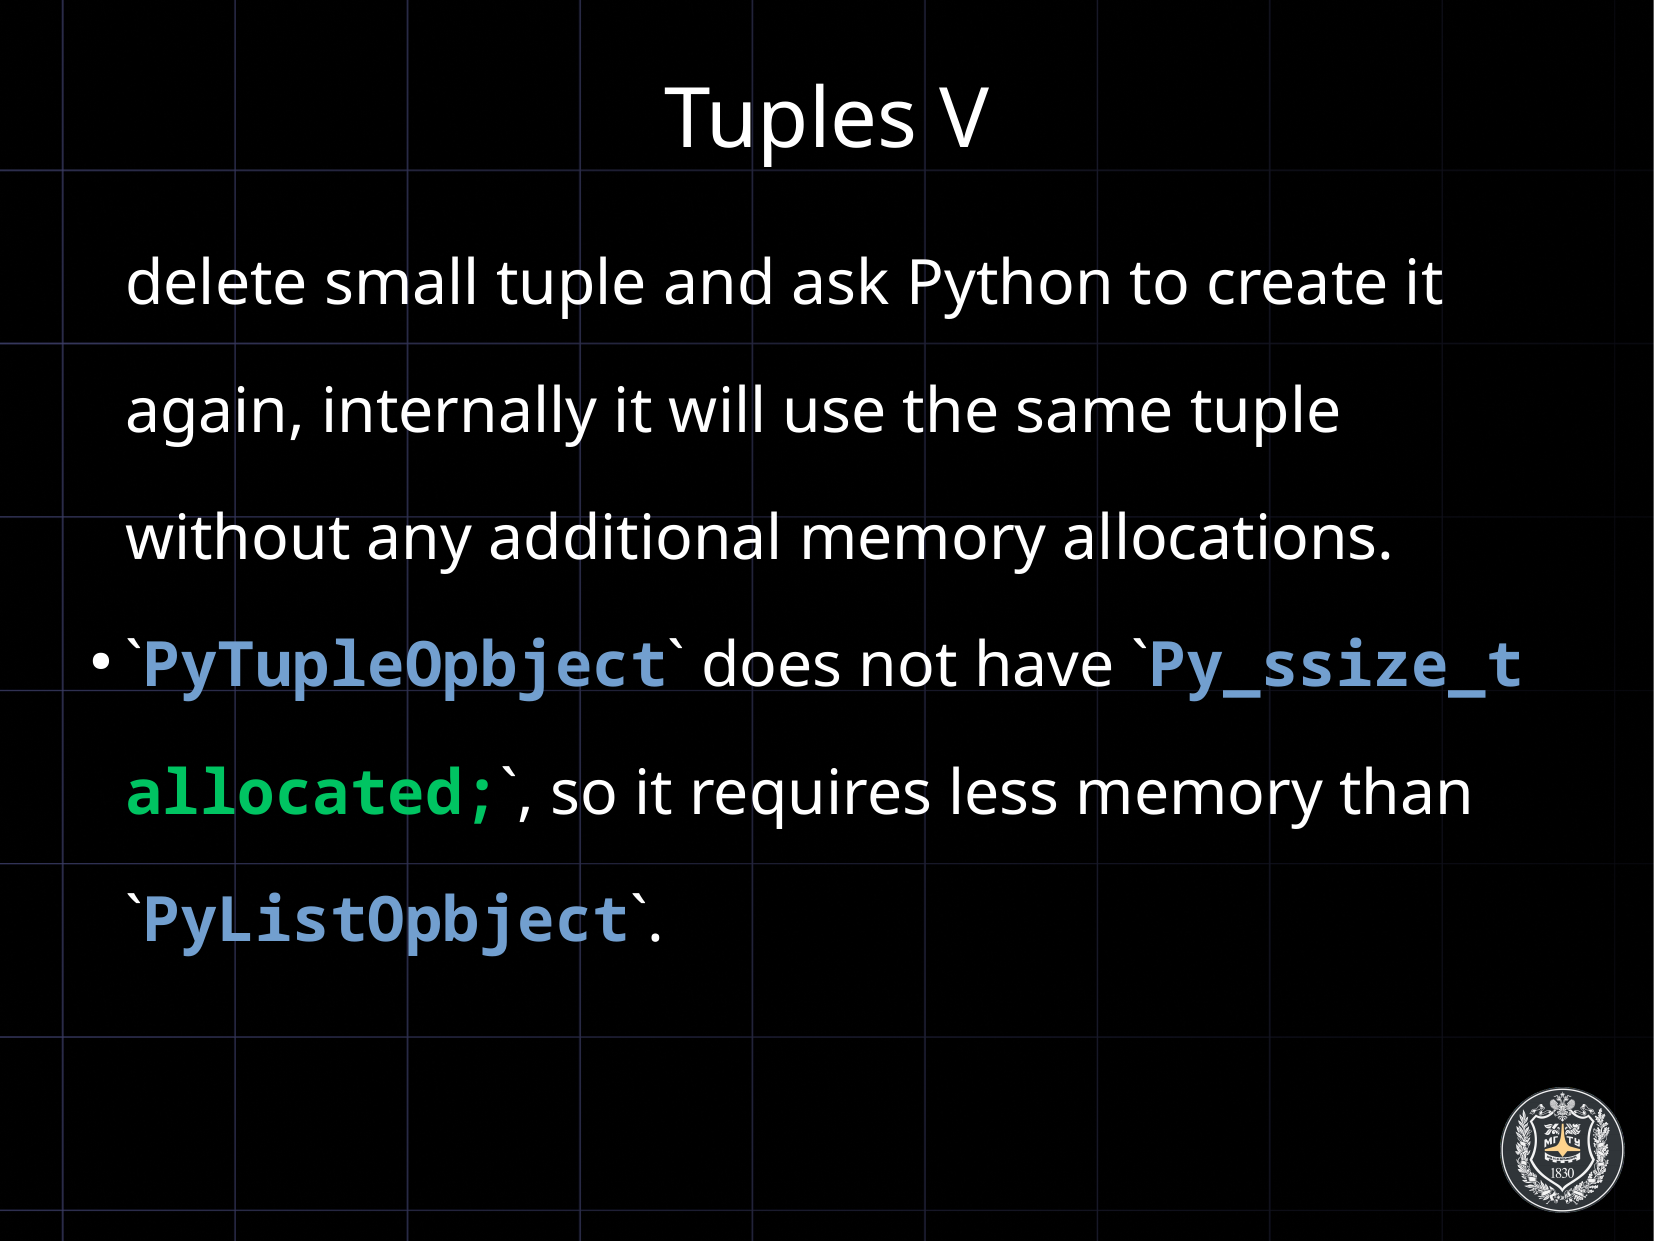

# Tuples V
delete small tuple and ask Python to create it again, internally it will use the same tuple without any additional memory allocations.
`PyTupleOpbject` does not have `Py_ssize_t allocated;`, so it requires less memory than `PyListOpbject`.